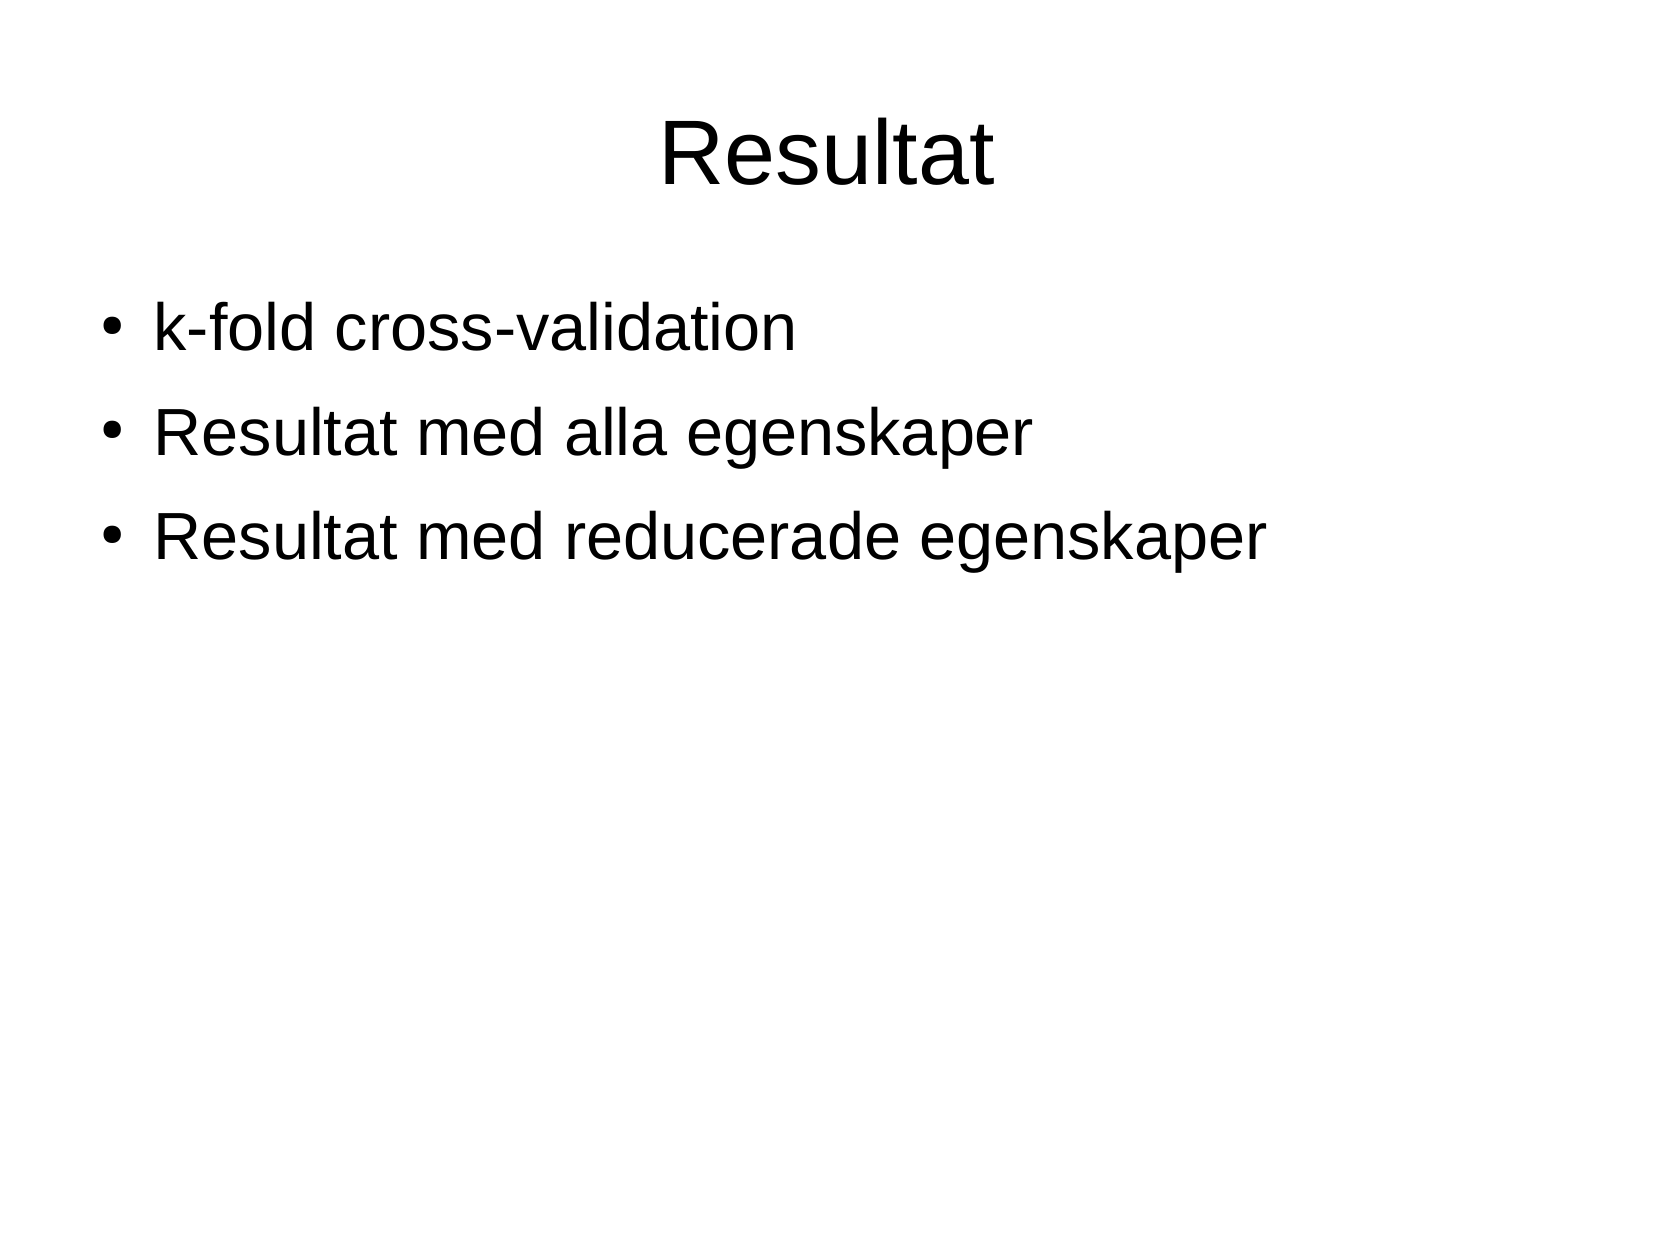

# Resultat
k-fold cross-validation
Resultat med alla egenskaper
Resultat med reducerade egenskaper